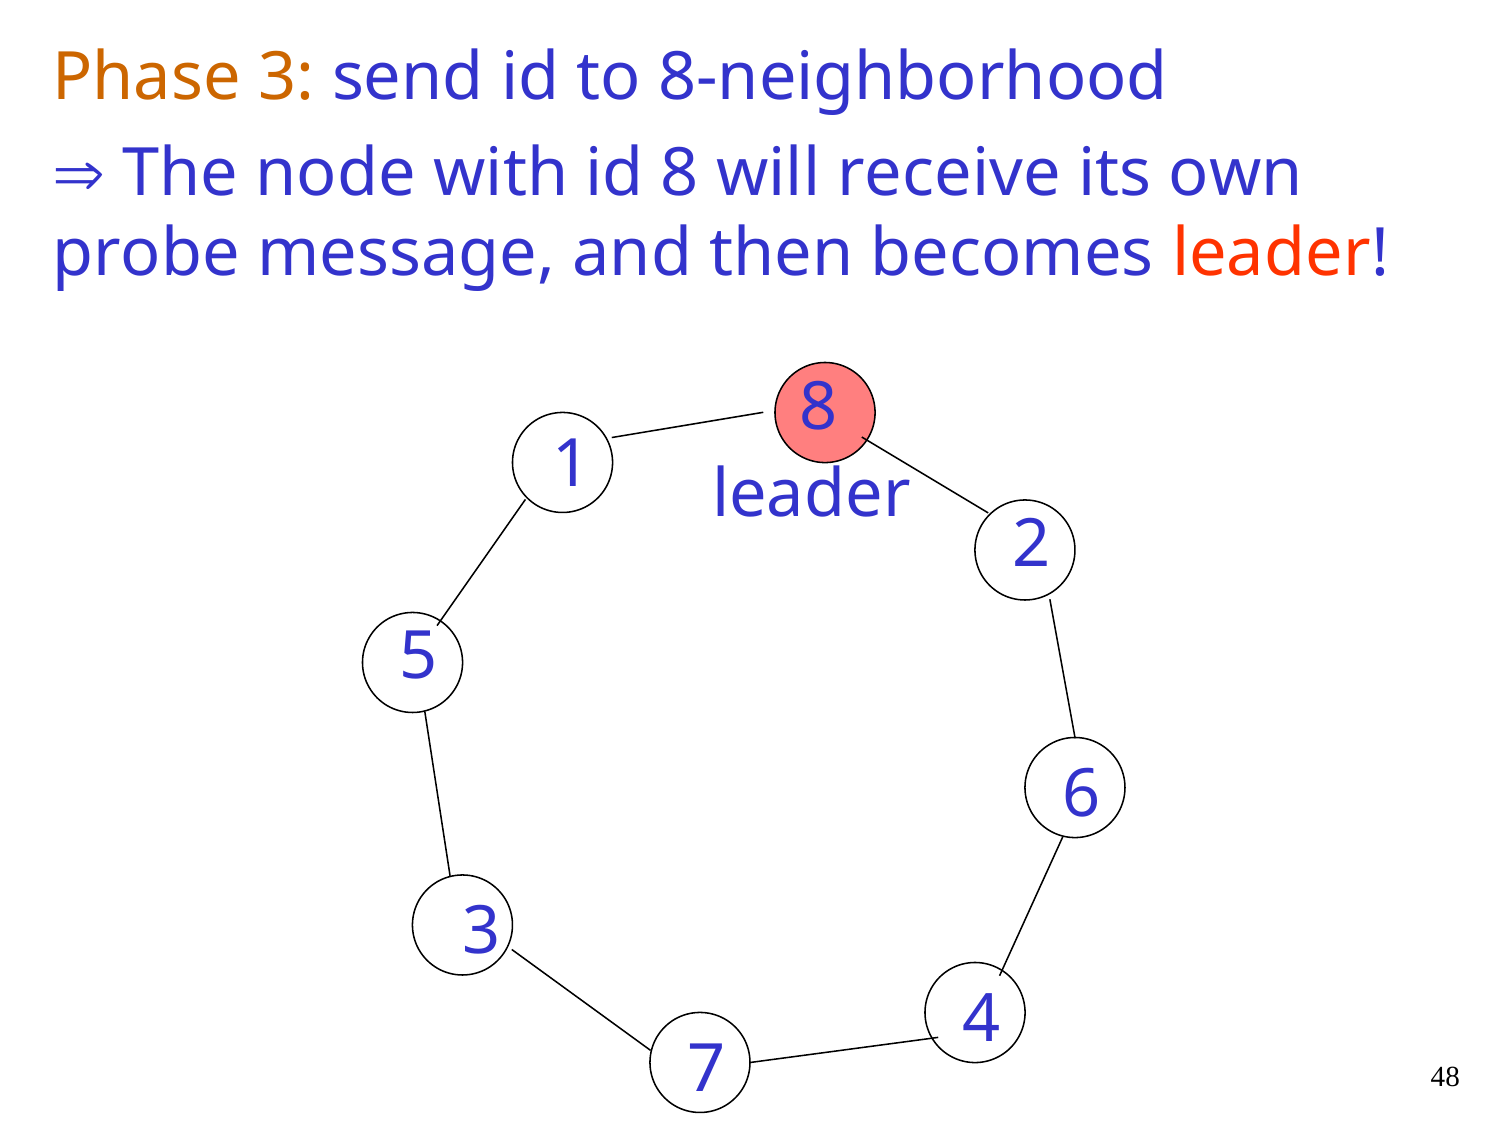

Phase 3: send id to 8-neighborhood
 The node with id 8 will receive its own probe message, and then becomes leader!
8
1
leader
2
5
6
3
4
7